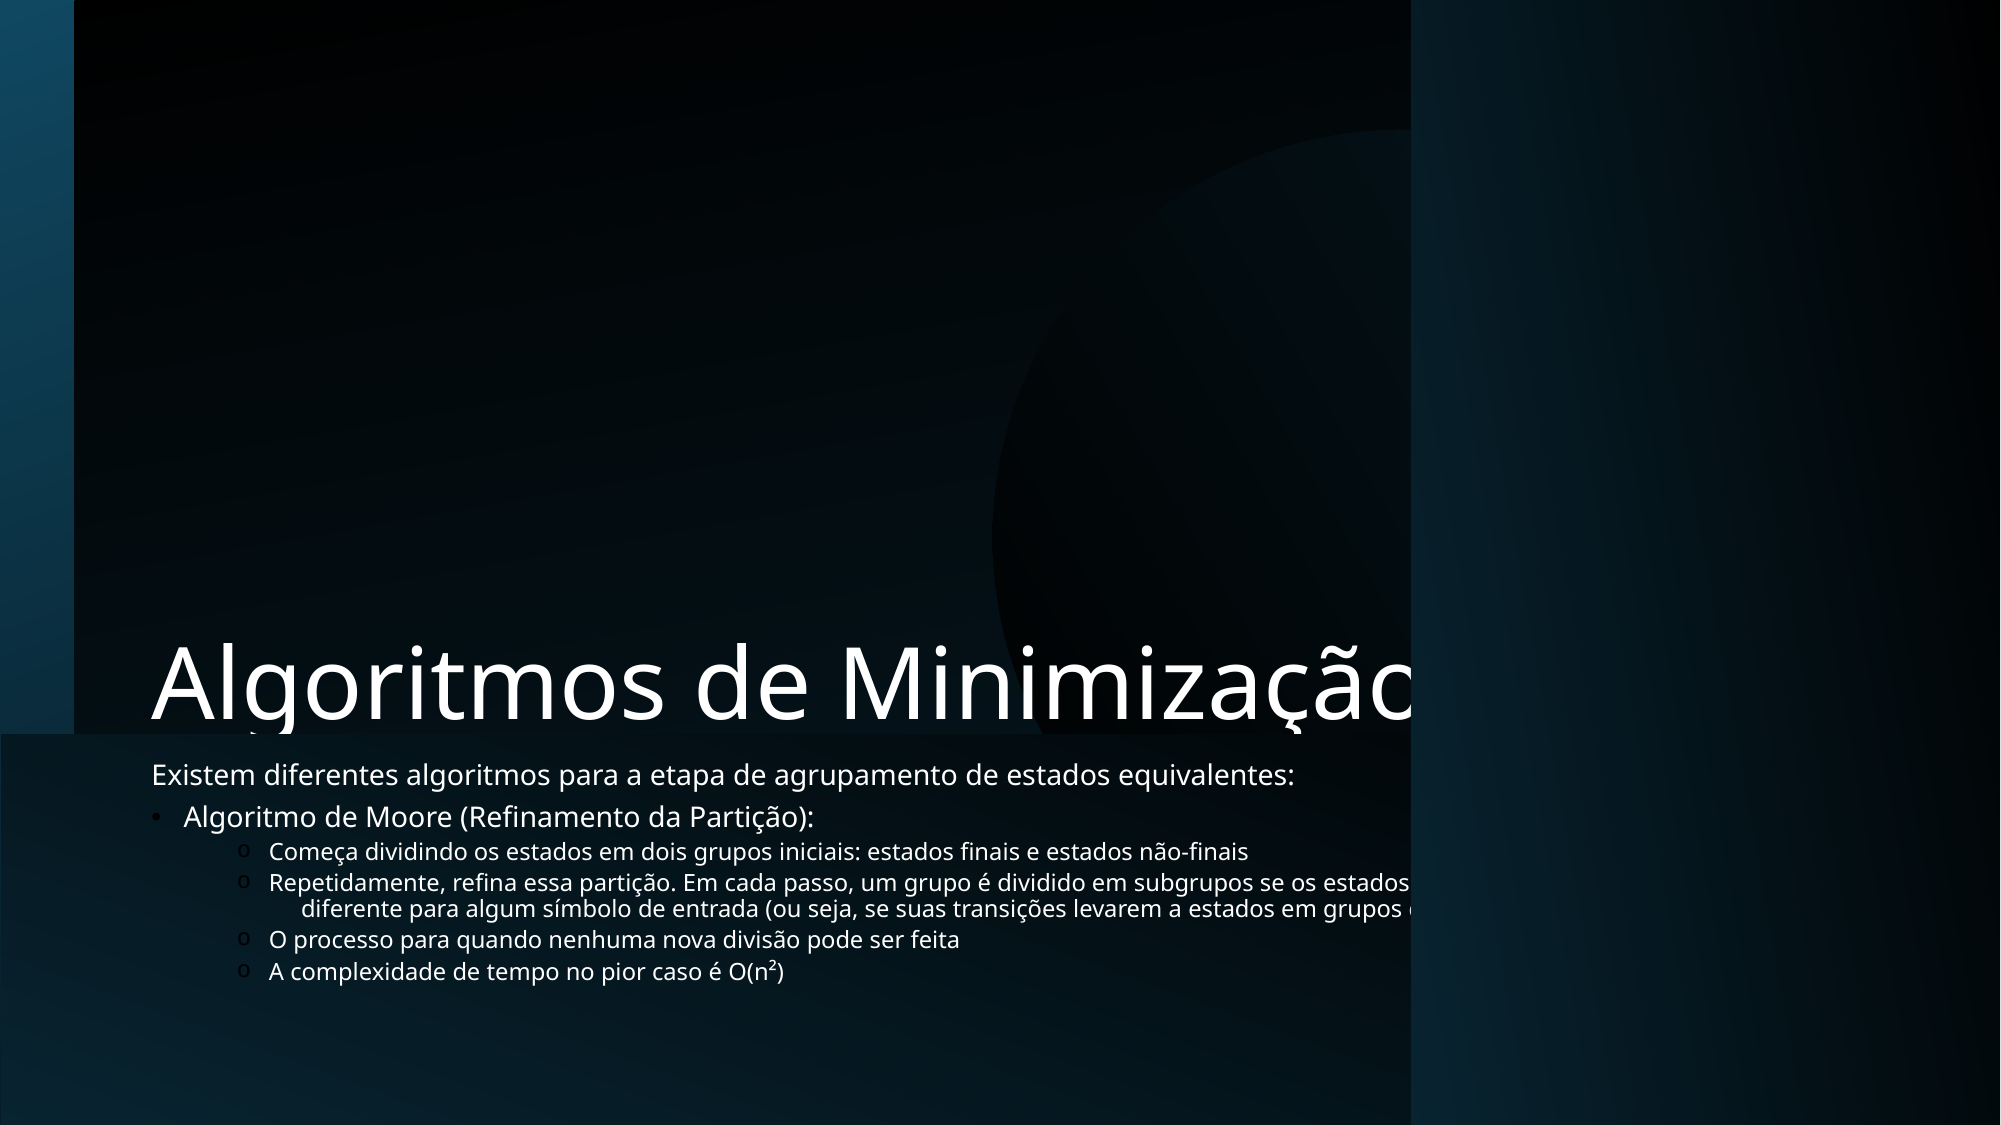

# Algoritmos de Minimização
Existem diferentes algoritmos para a etapa de agrupamento de estados equivalentes:
Algoritmo de Moore (Refinamento da Partição):
Começa dividindo os estados em dois grupos iniciais: estados finais e estados não-finais
Repetidamente, refina essa partição. Em cada passo, um grupo é dividido em subgrupos se os estados dentro dele se comportarem de forma diferente para algum símbolo de entrada (ou seja, se suas transições levarem a estados em grupos diferentes da partição atual)
O processo para quando nenhuma nova divisão pode ser feita
A complexidade de tempo no pior caso é O(n²)